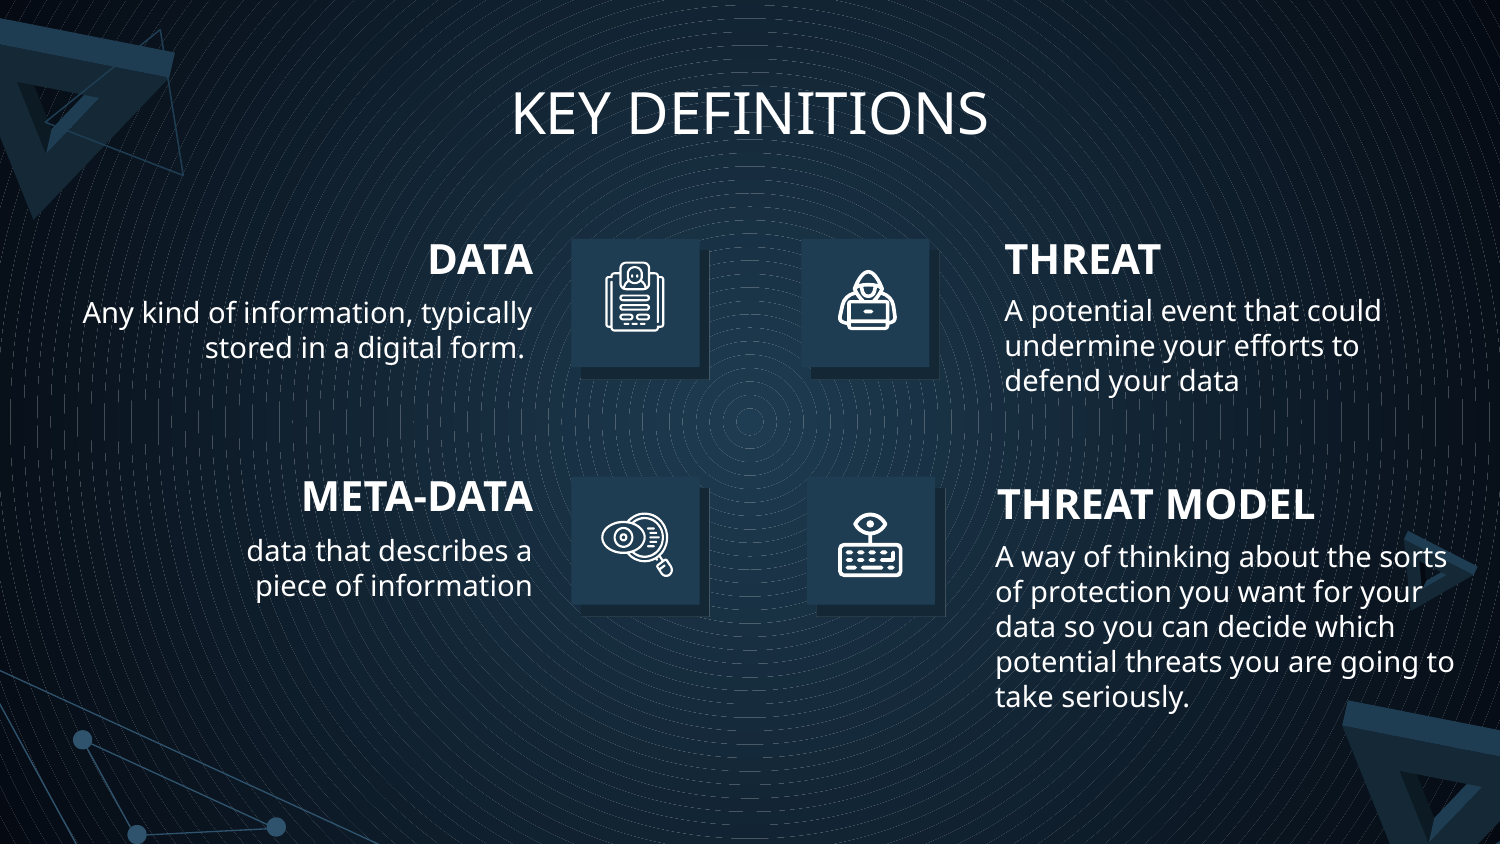

# KEY DEFINITIONS
DATA
THREAT
Any kind of information, typically stored in a digital form.
A potential event that could undermine your efforts to defend your data
META-DATA
THREAT MODEL
data that describes a piece of information
A way of thinking about the sorts of protection you want for your data so you can decide which potential threats you are going to take seriously.